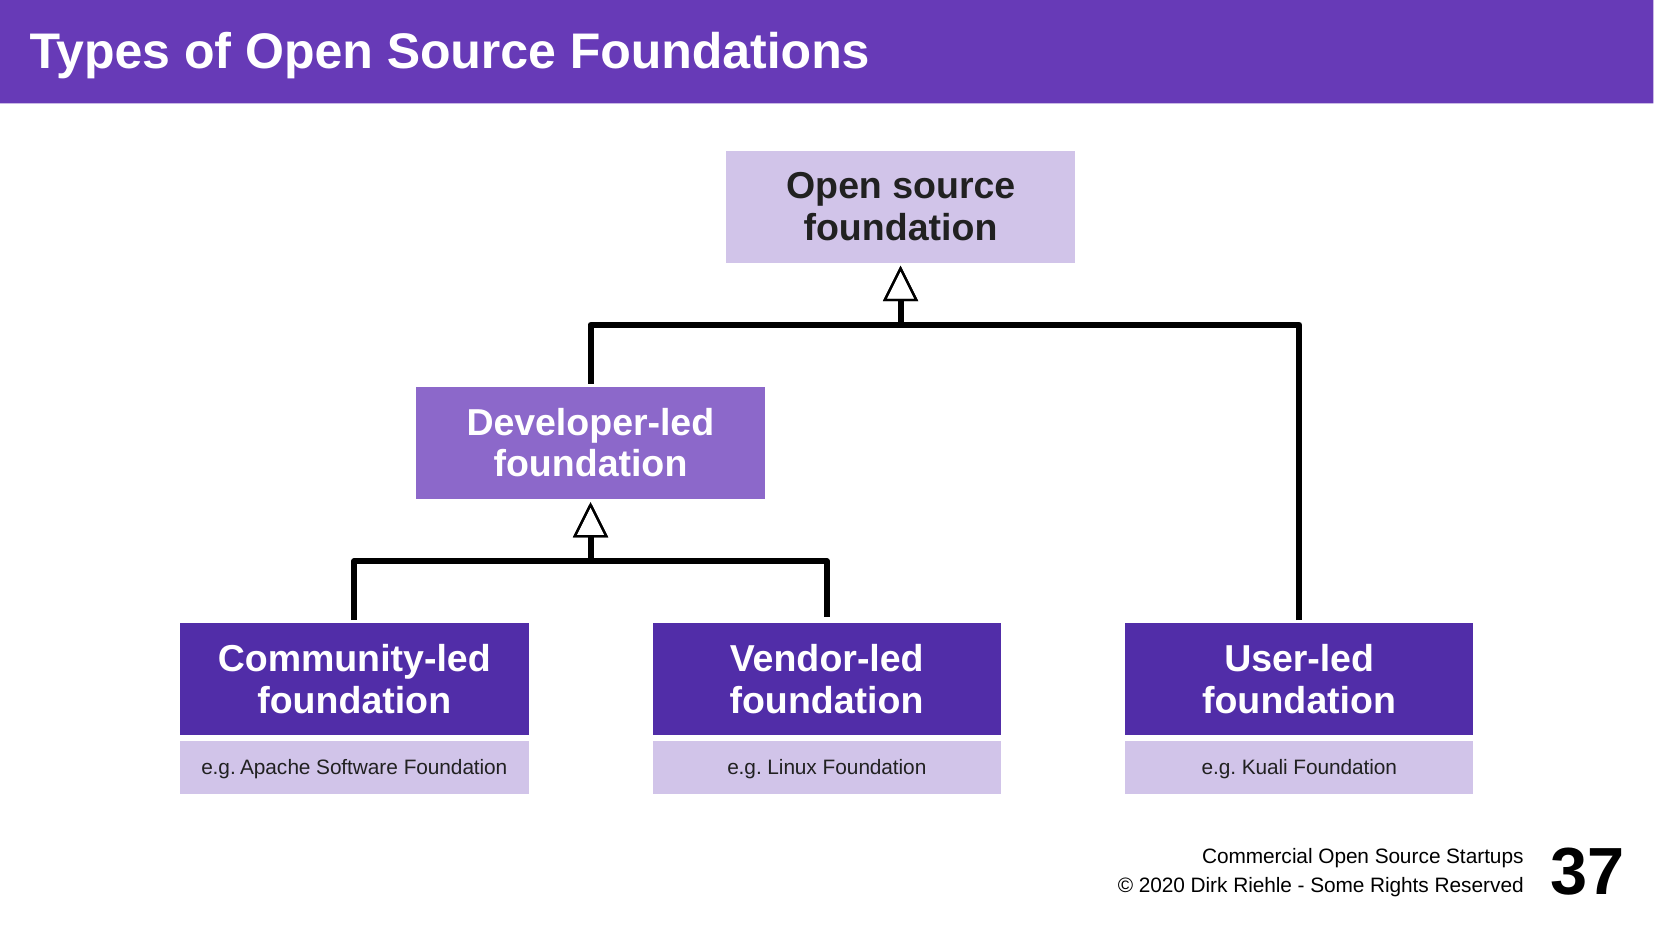

# Types of Open Source Foundations
Open source
foundation
Developer-led
foundation
Community-led
foundation
Vendor-led
foundation
User-led
foundation
e.g. Apache Software Foundation
e.g. Linux Foundation
e.g. Kuali Foundation
Commercial Open Source Startups
37
© 2020 Dirk Riehle - Some Rights Reserved